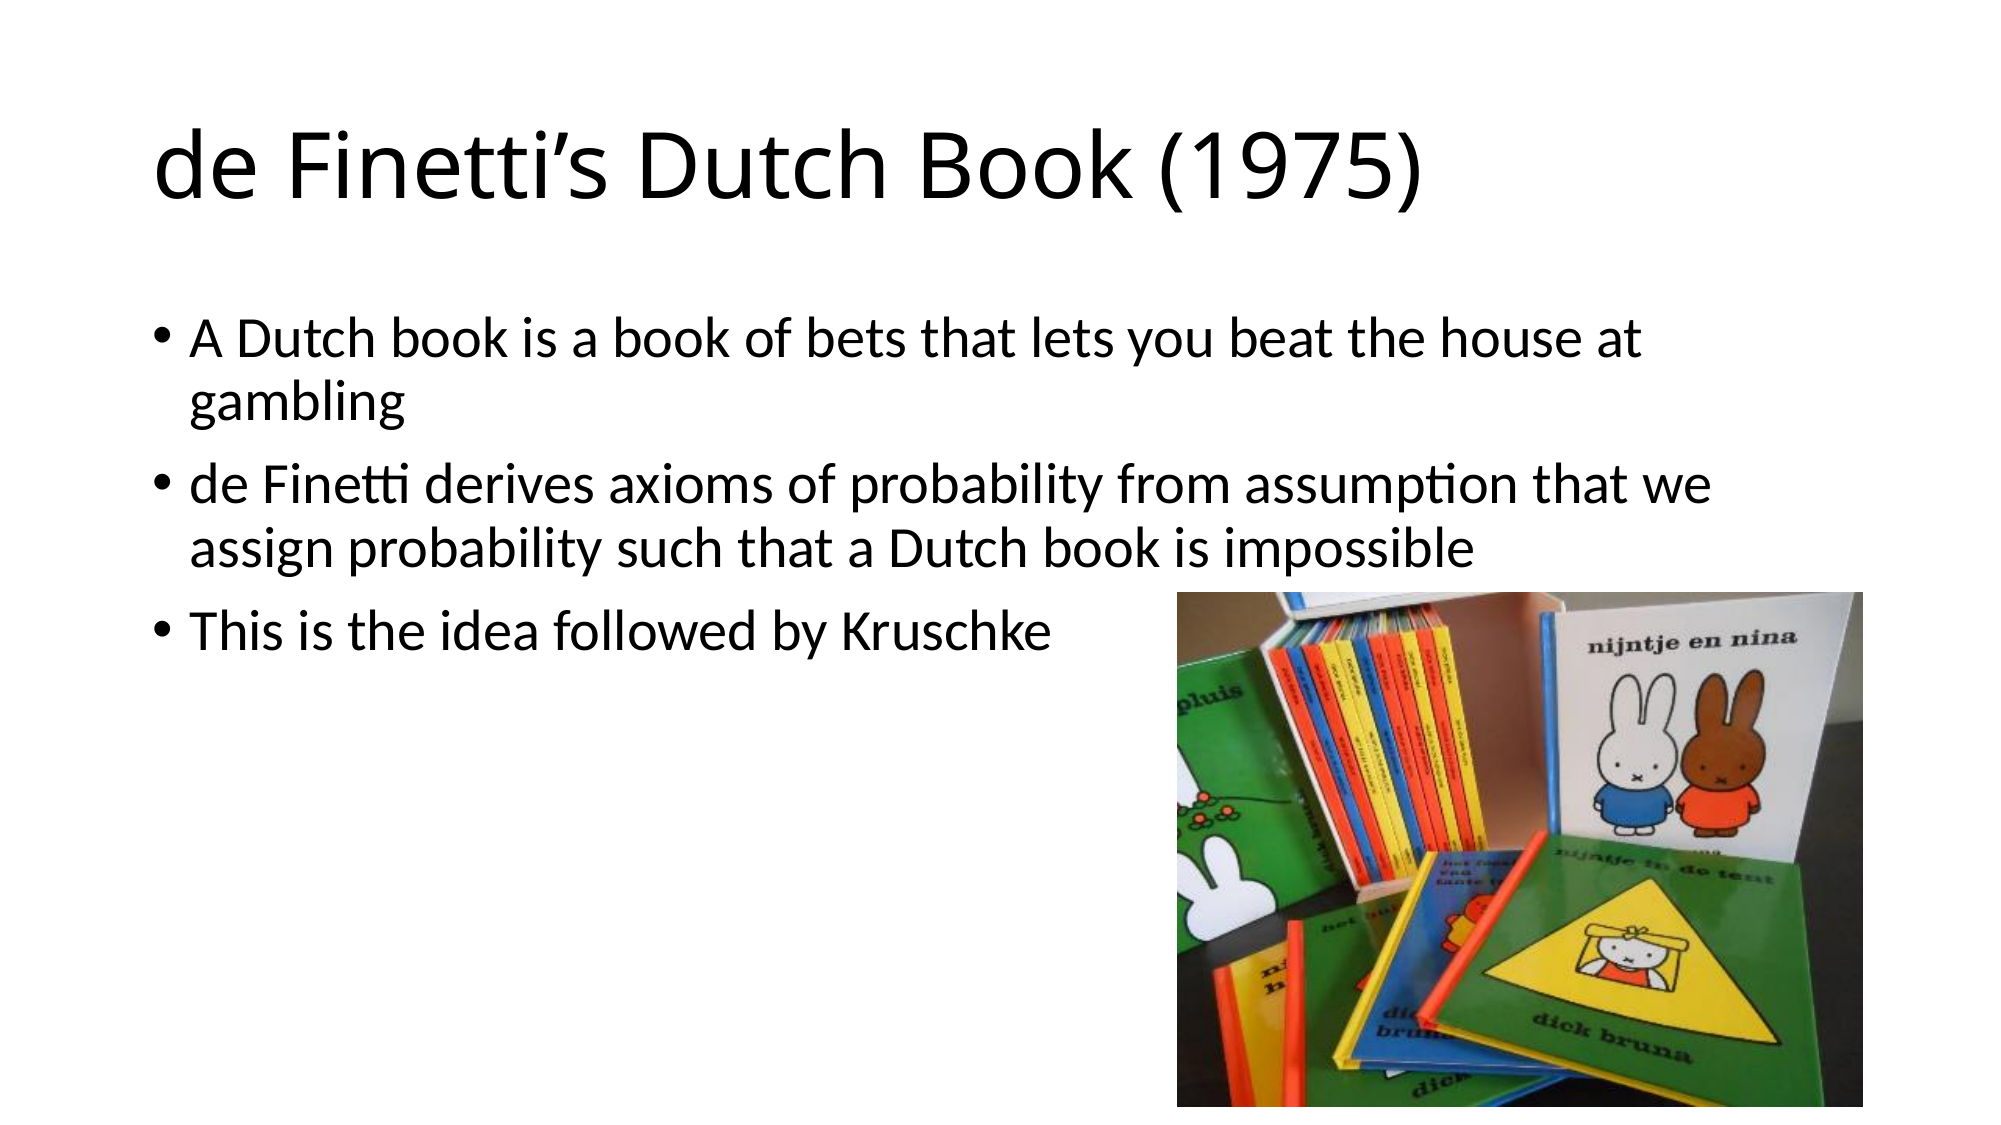

# de Finetti’s Dutch Book (1975)
A Dutch book is a book of bets that lets you beat the house at gambling
de Finetti derives axioms of probability from assumption that we assign probability such that a Dutch book is impossible
This is the idea followed by Kruschke